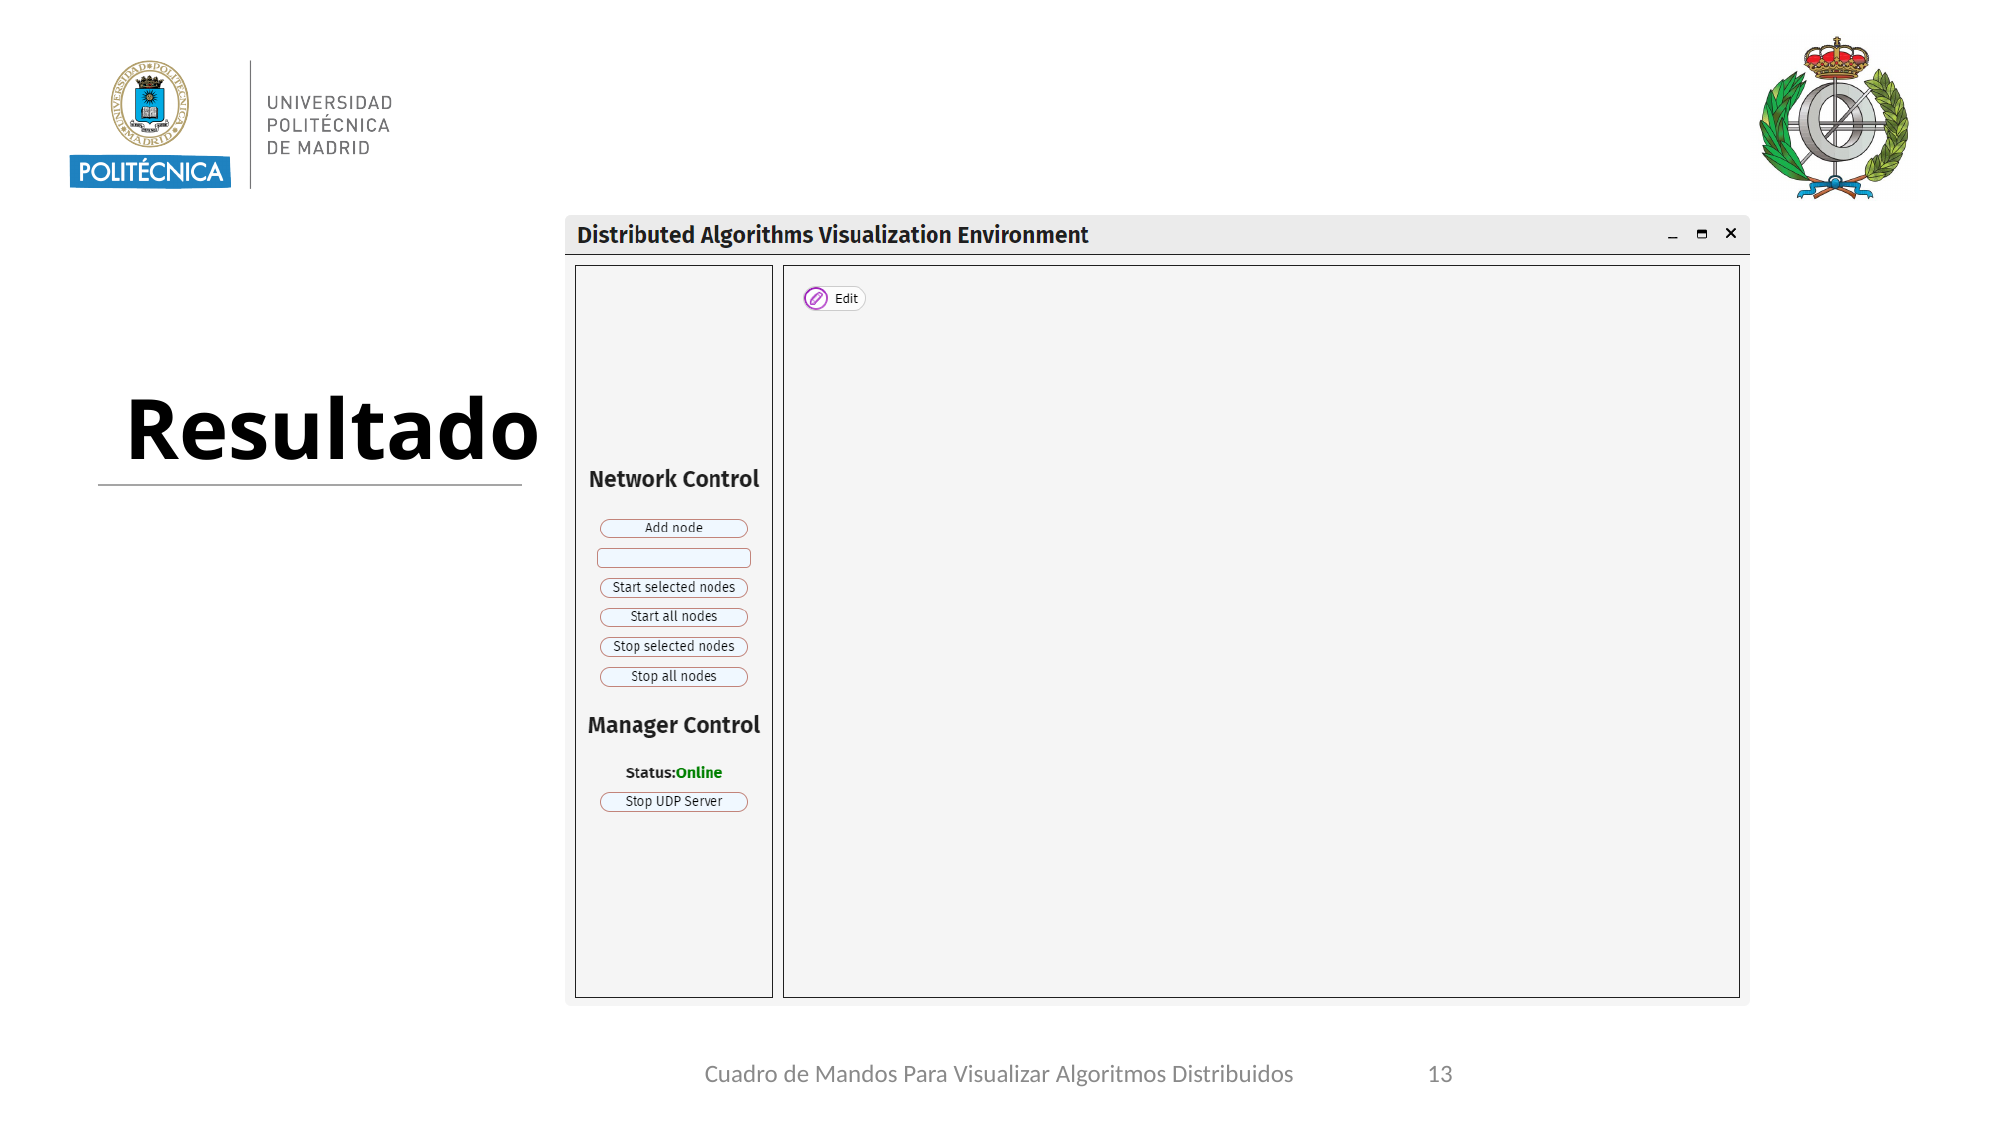

# Resultado
Cuadro de Mandos Para Visualizar Algoritmos Distribuidos